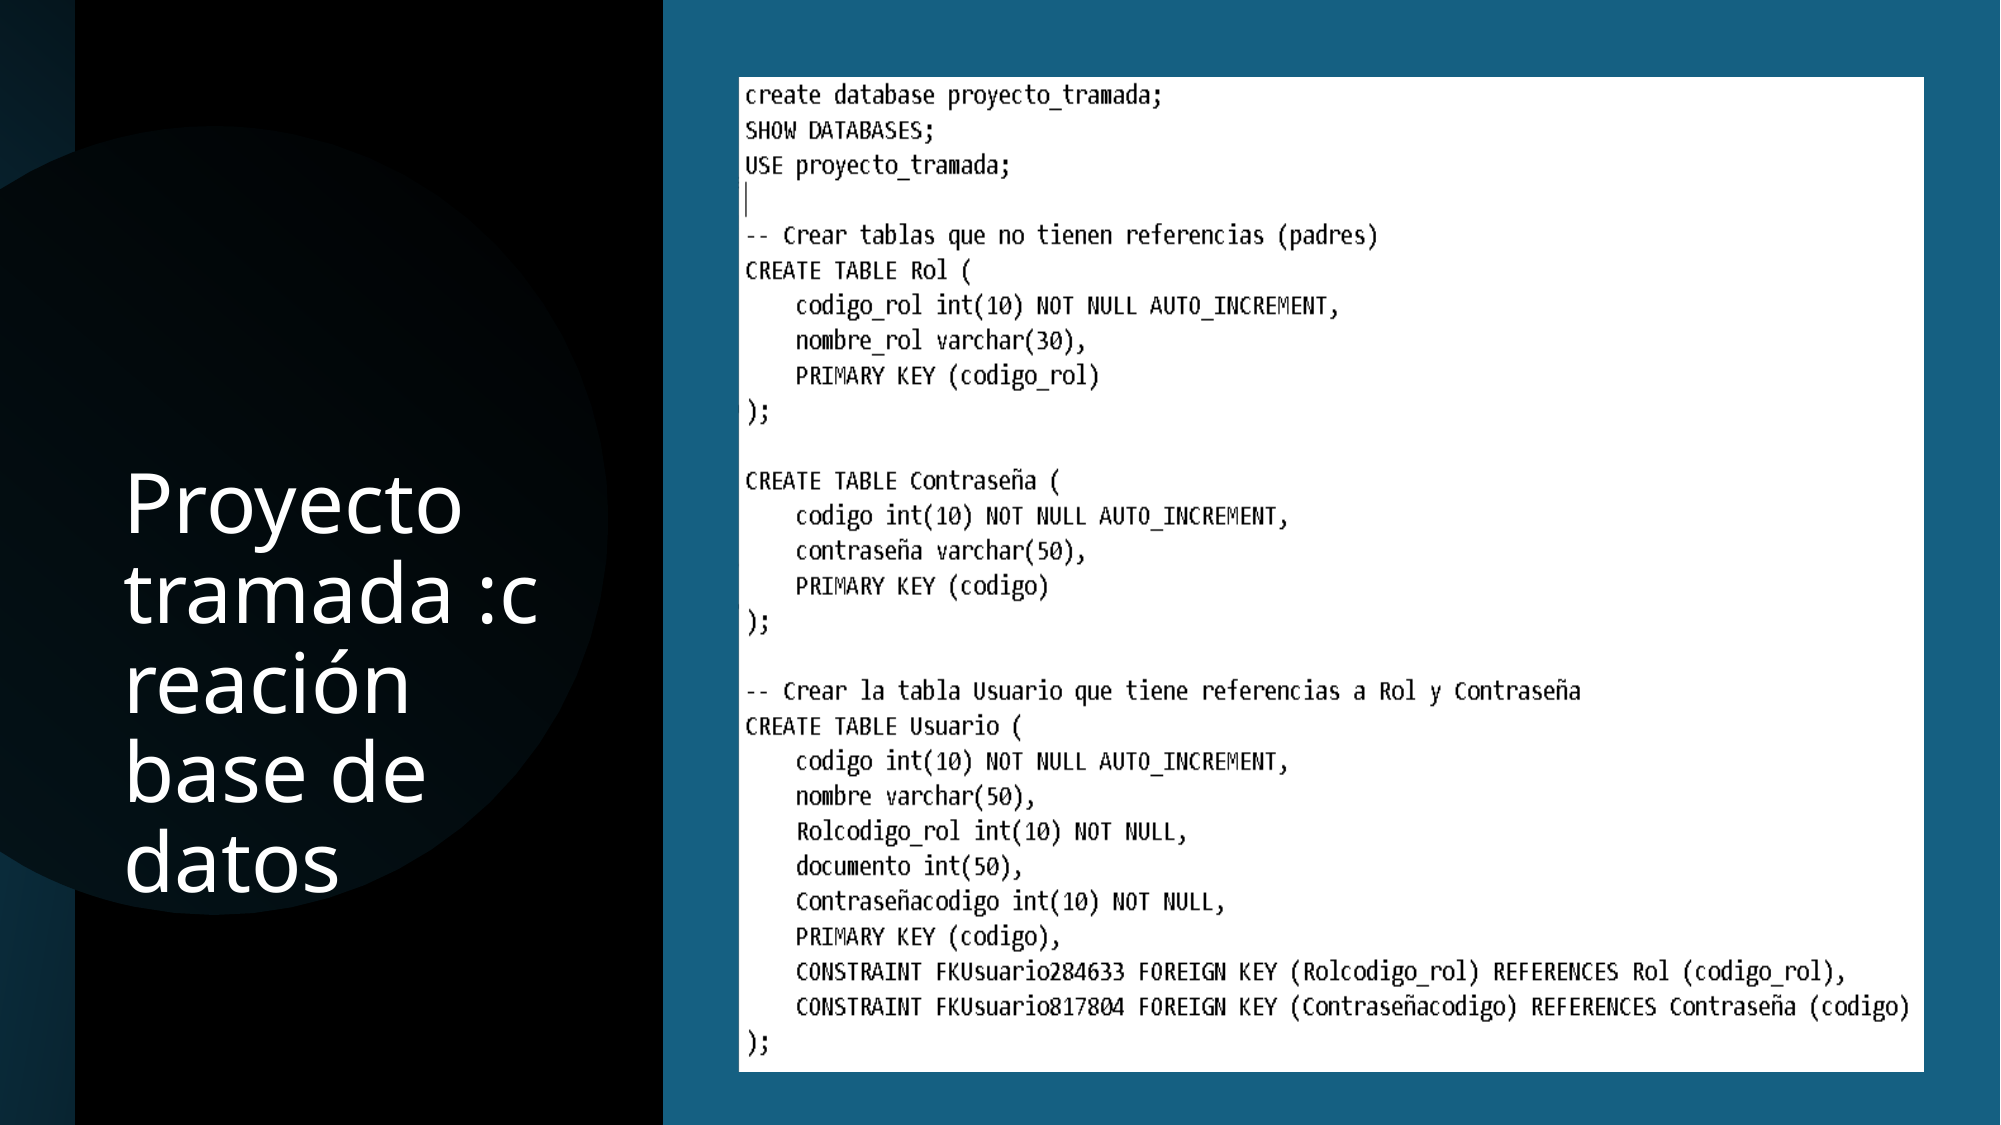

# Proyecto tramada :creación base de datos